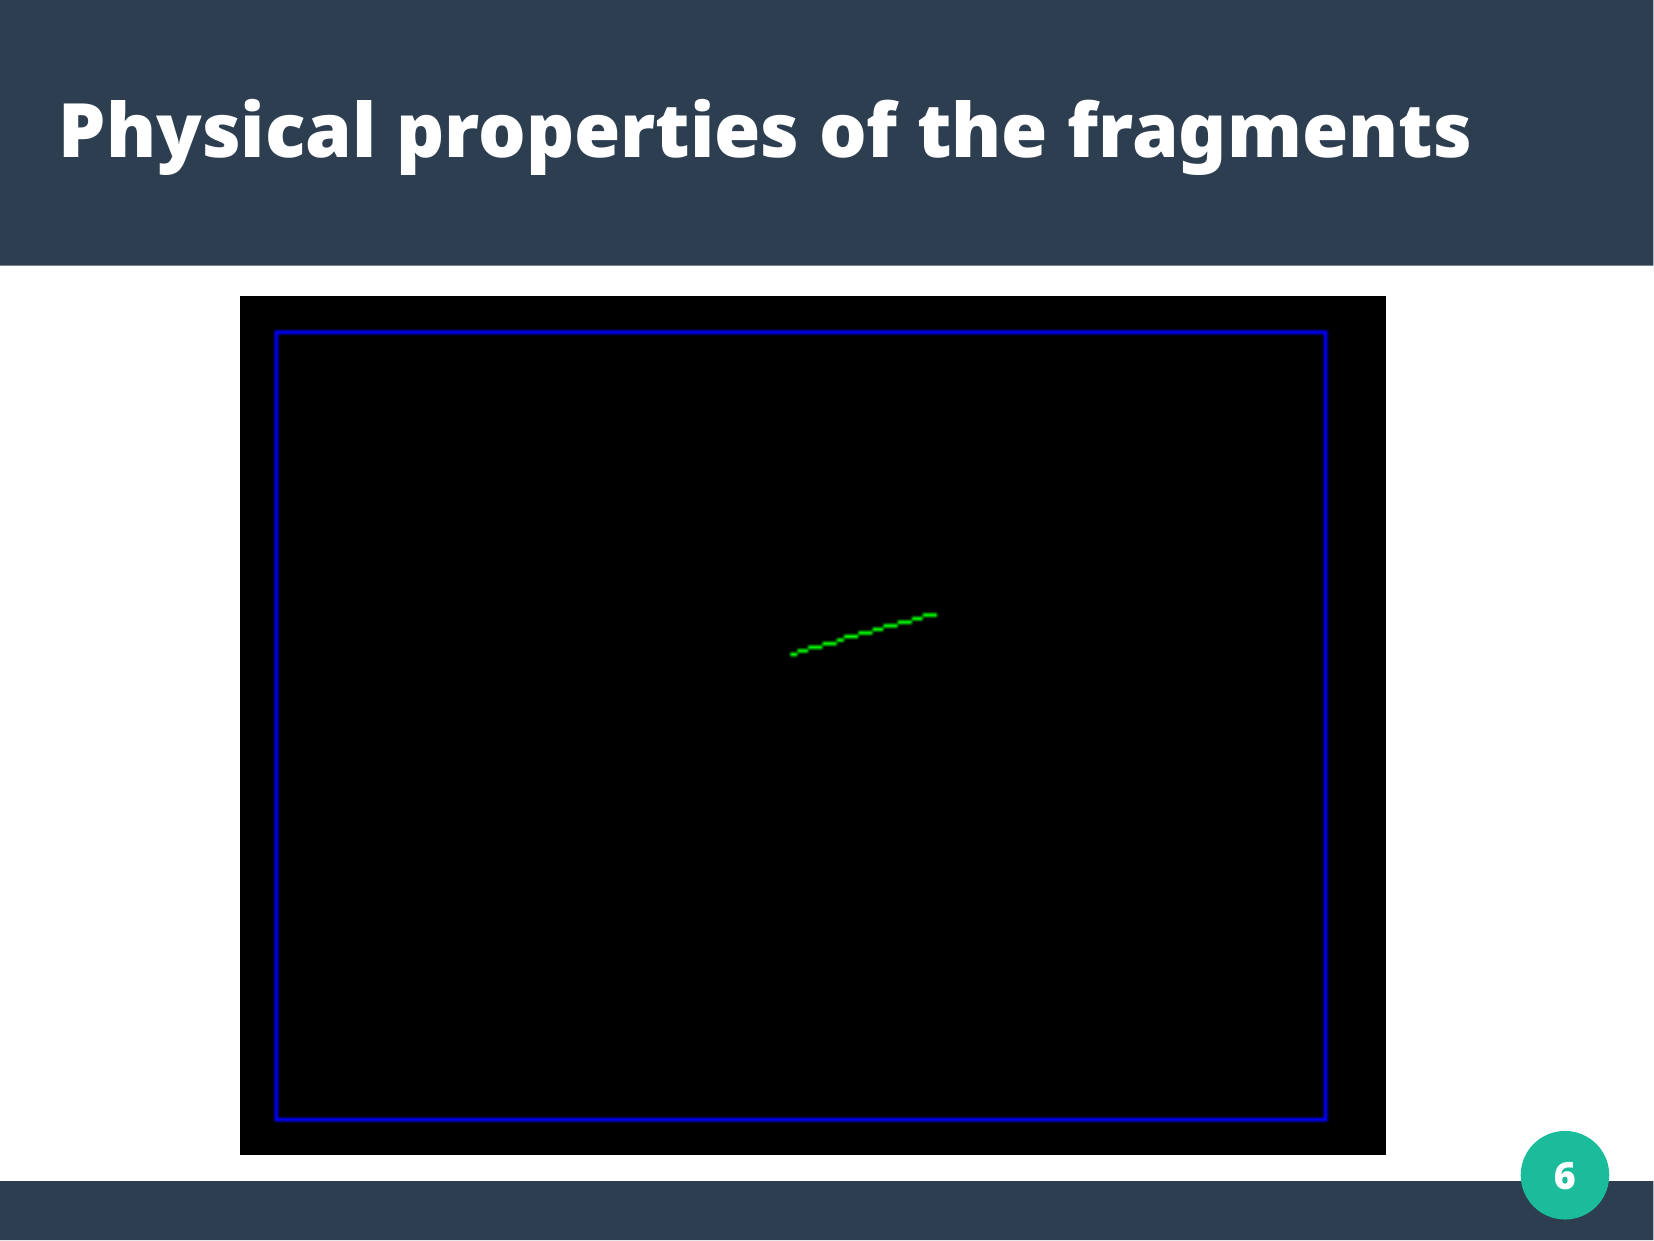

# Physical properties of the fragments
6